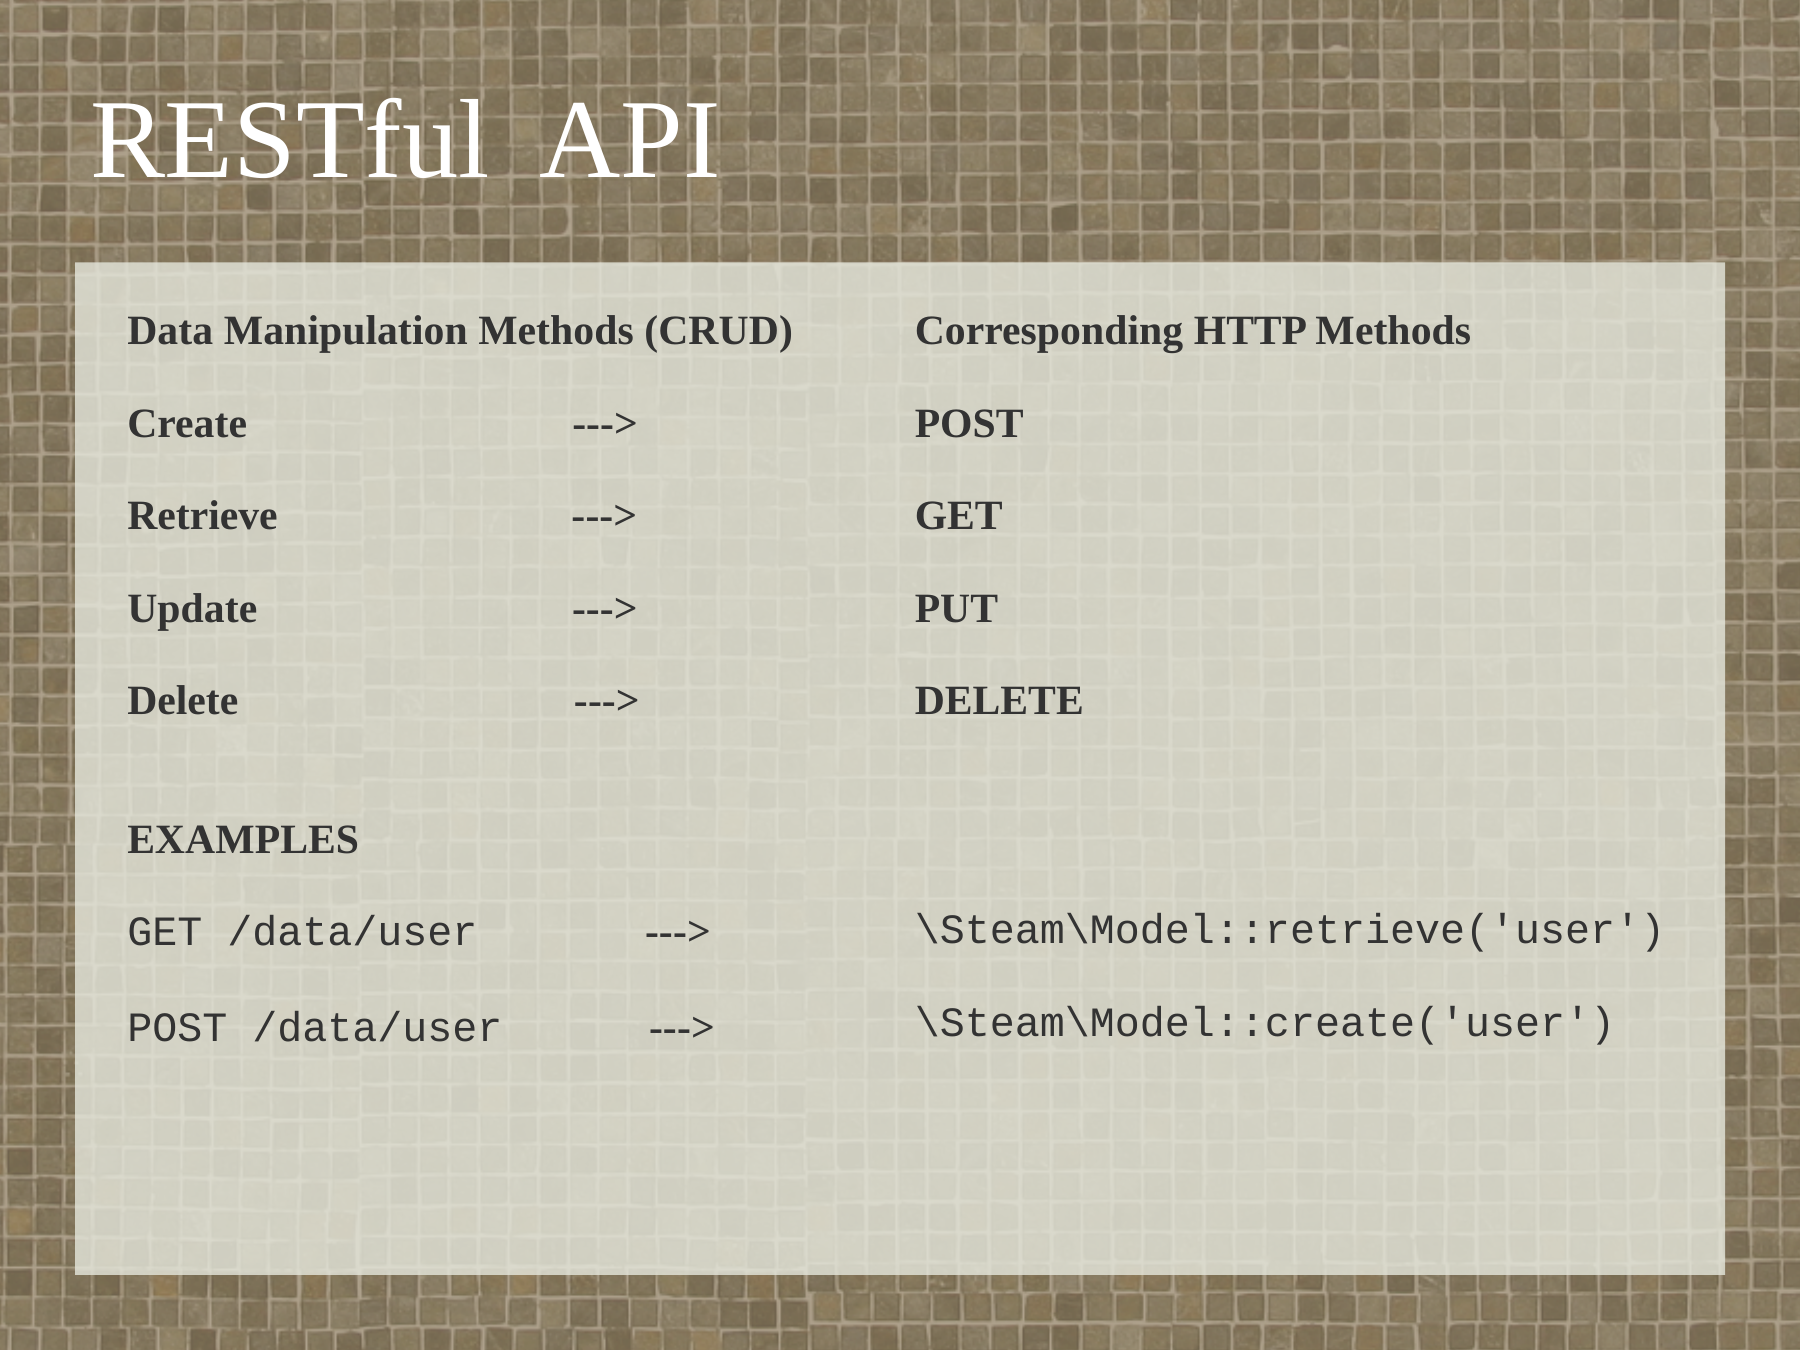

# RESTful API
Data Manipulation Methods (CRUD)
Create --->
Retrieve --->
Update --->
Delete --->
EXAMPLES
GET /data/user --->
POST /data/user --->
Corresponding HTTP Methods
POST
GET
PUT
DELETE
\Steam\Model::retrieve('user')
\Steam\Model::create('user')